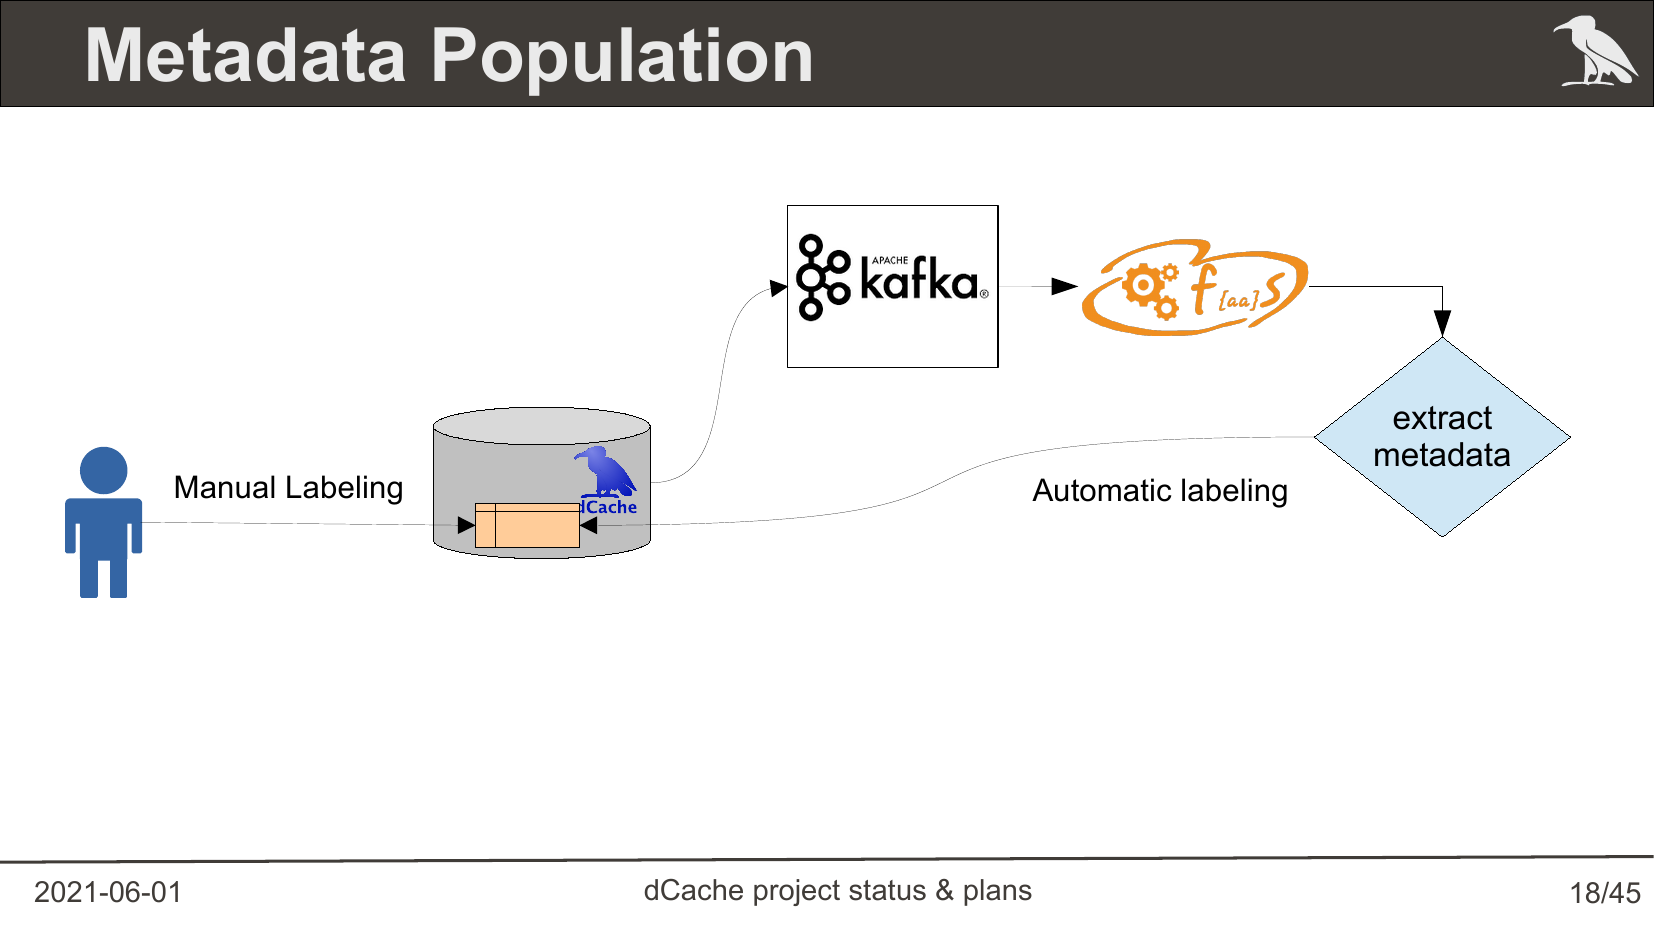

# Metadata Population
extract
metadata
Manual Labeling
Automatic labeling
dCache project status & plans
2021-06-01
18